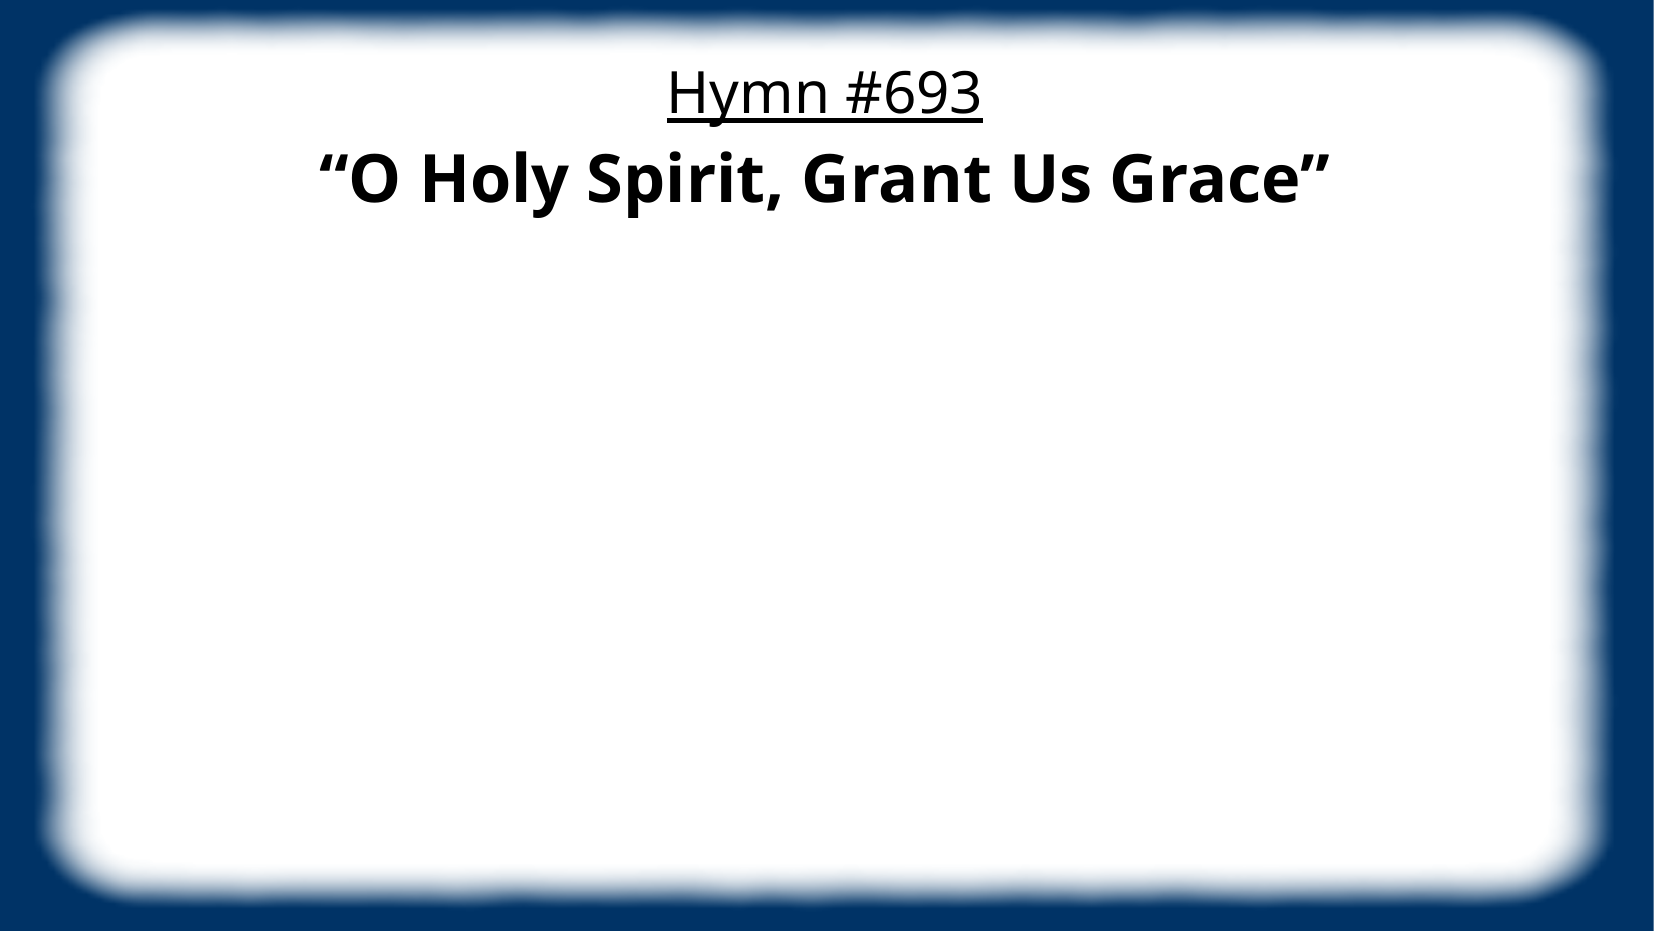

Hymn #693
“O Holy Spirit, Grant Us Grace”